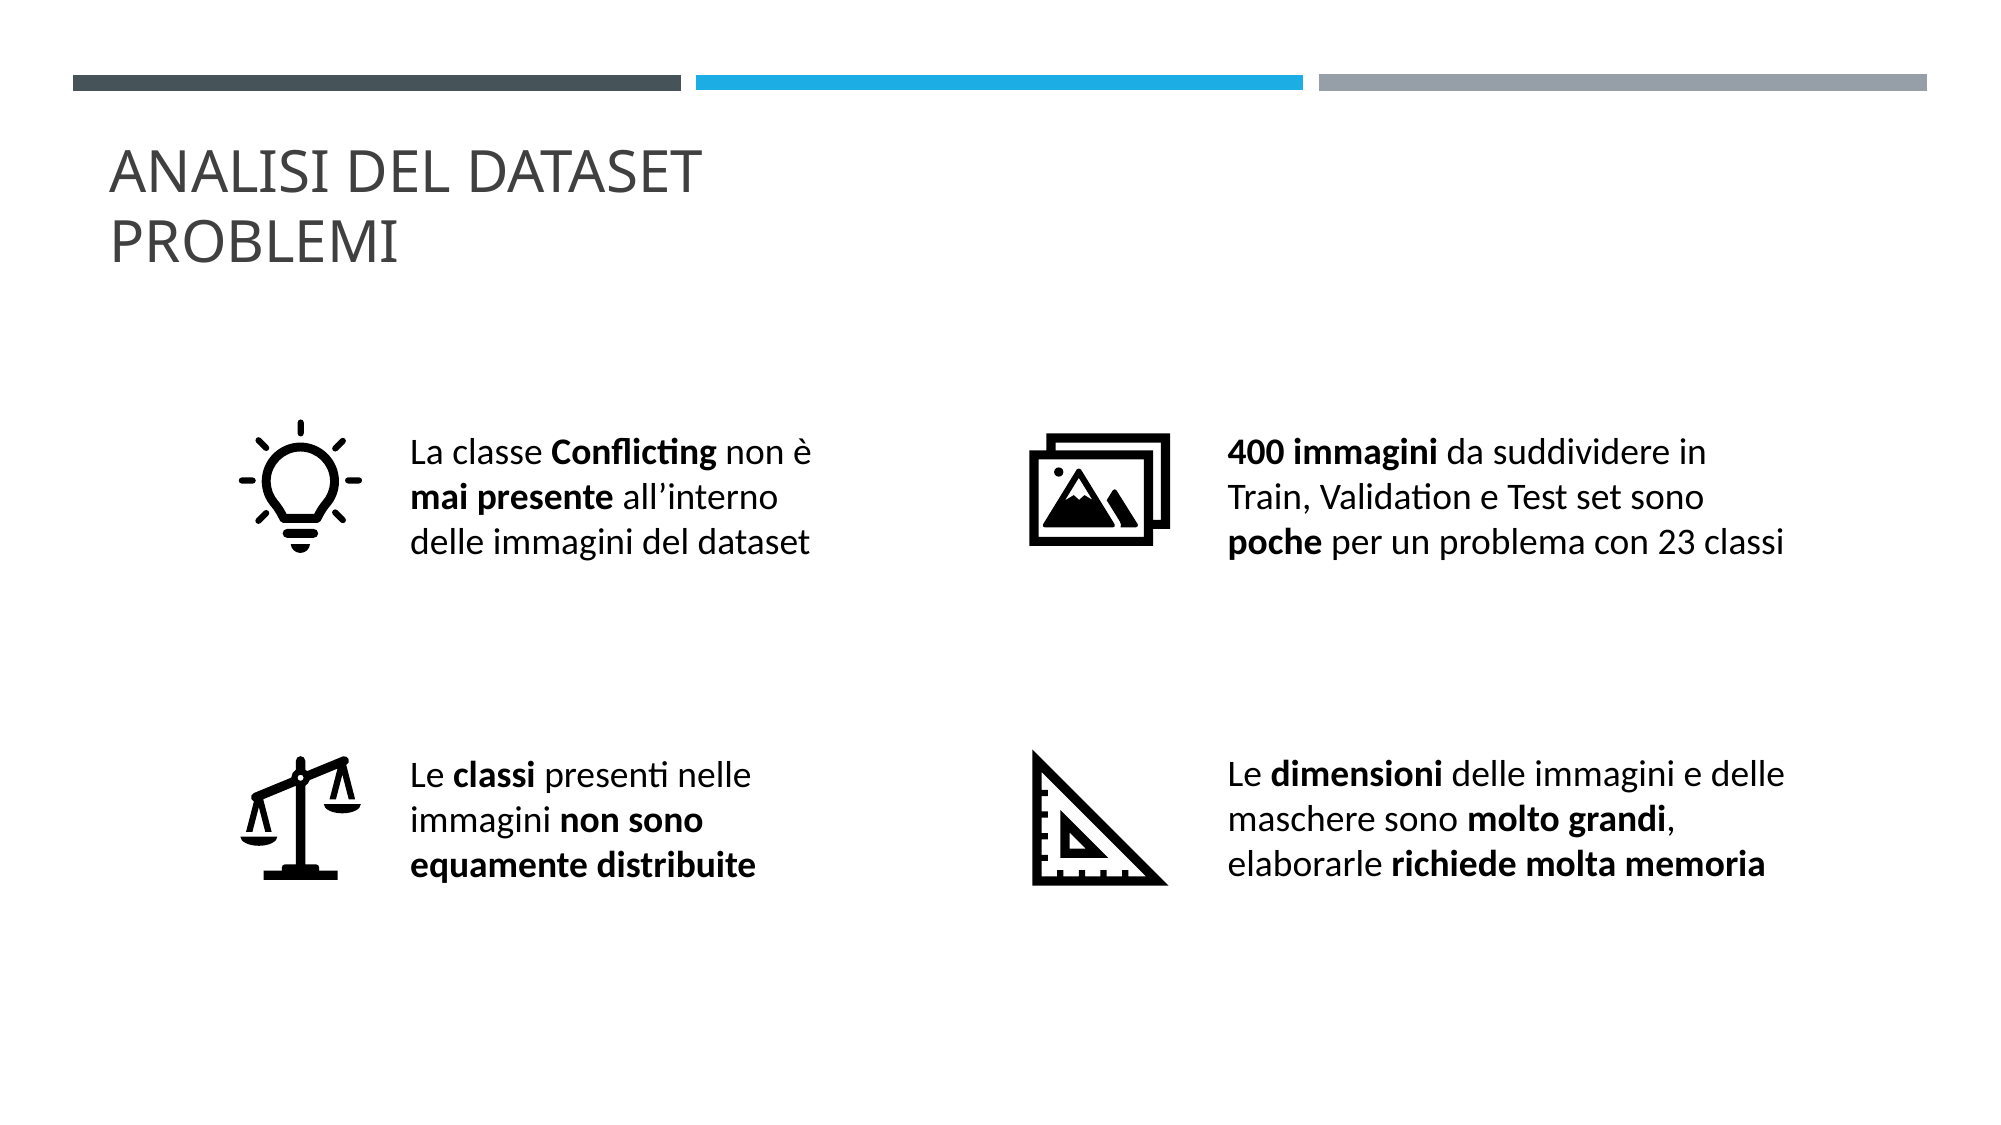

# Analisi del dataset													Problemi
La classe Conflicting non è mai presente all’interno delle immagini del dataset
400 immagini da suddividere in Train, Validation e Test set sono poche per un problema con 23 classi
Le dimensioni delle immagini e delle maschere sono molto grandi, elaborarle richiede molta memoria
Le classi presenti nelle immagini non sono equamente distribuite